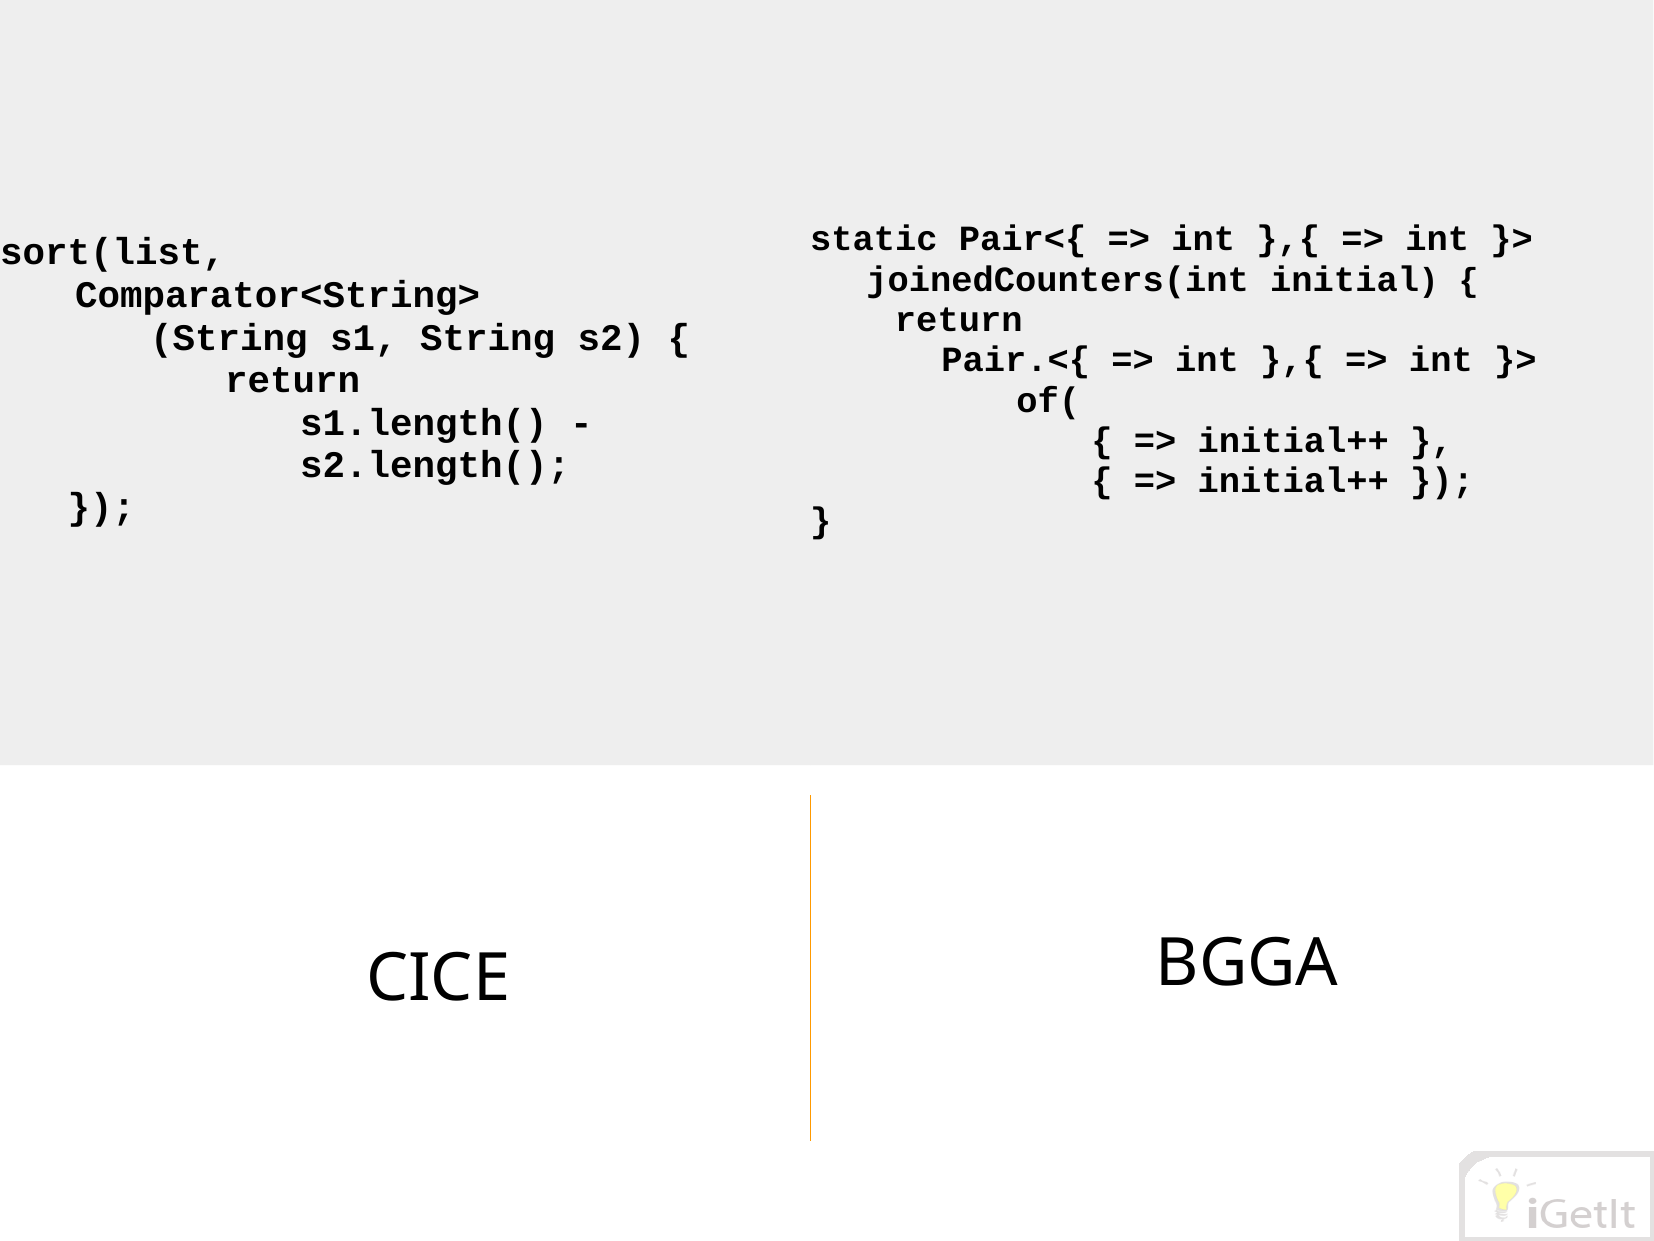

sort(list,
	Comparator<String>
		(String s1, String s2) {
 	return
				s1.length() -
				s2.length();
 });
static Pair<{ => int },{ => int }> joinedCounters(int initial) {
 return
	Pair.<{ => int },{ => int }>
		of(
 		{ => initial++ },
			{ => initial++ });
}
CICE
# BGGA